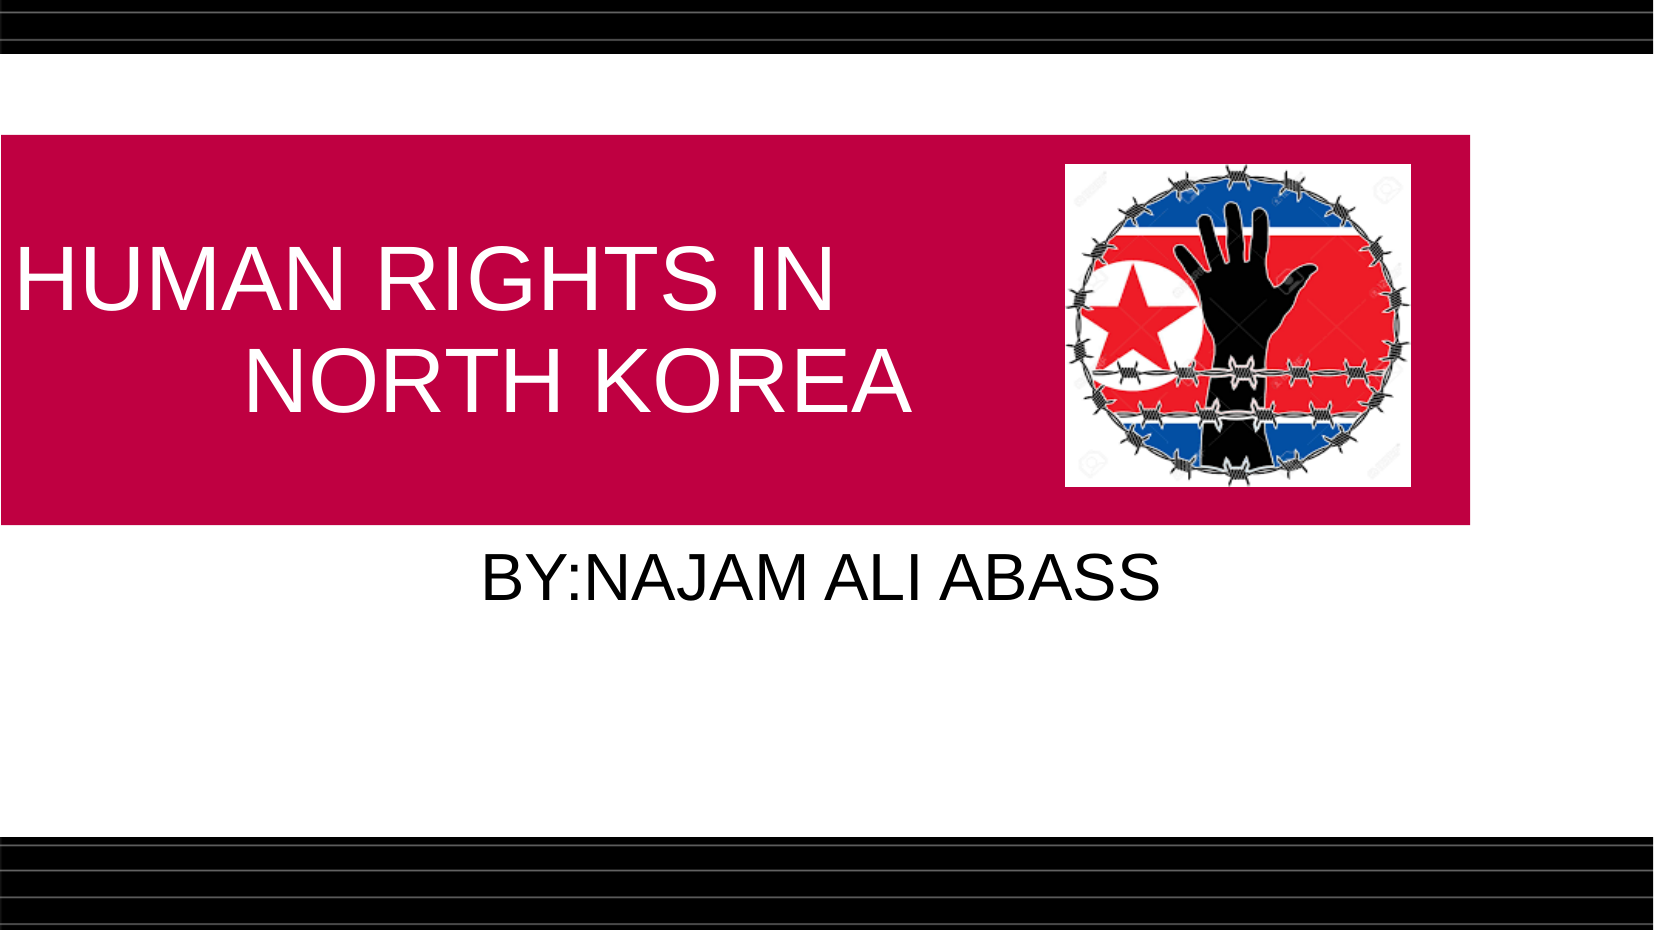

# HUMAN RIGHTS IN NORTH KOREA
BY:NAJAM ALI ABASS